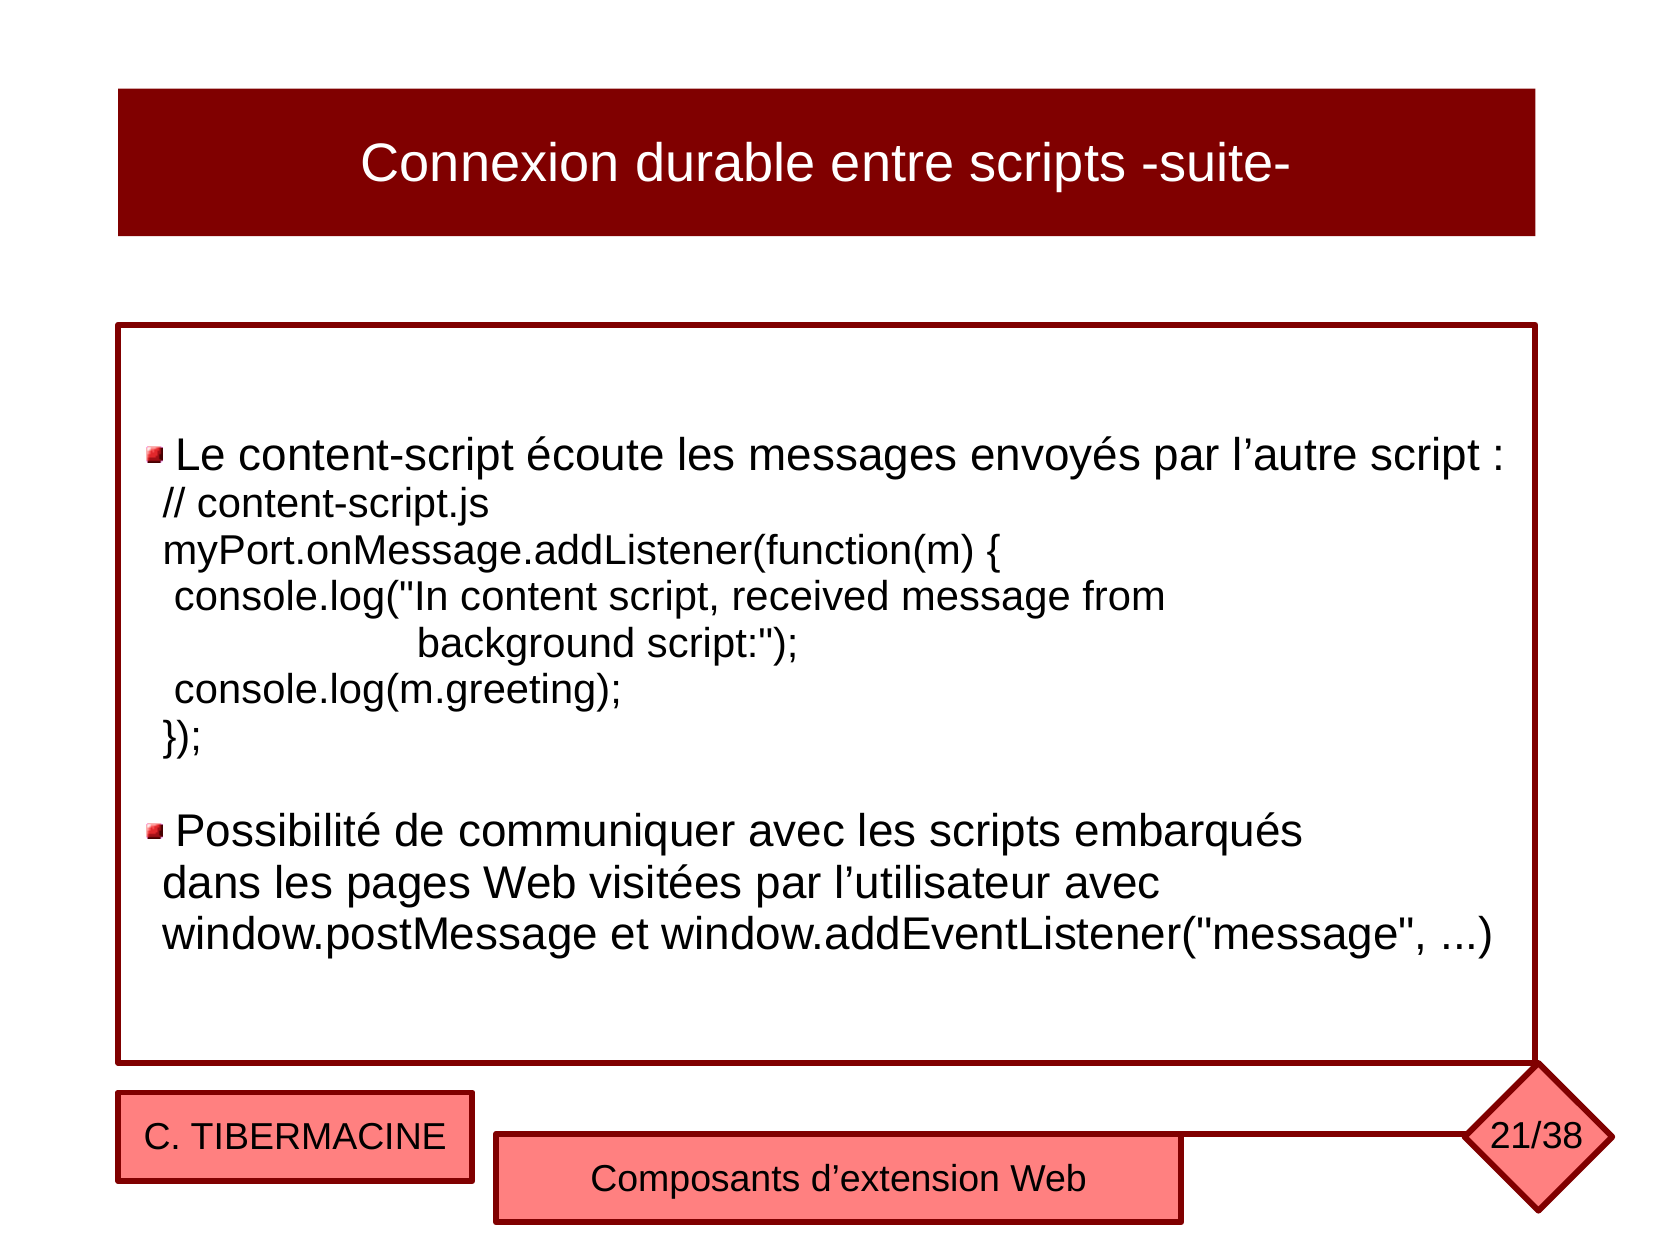

Connexion durable entre scripts -suite-
 Le content-script écoute les messages envoyés par l’autre script :
// content-script.js
myPort.onMessage.addListener(function(m) {
 console.log("In content script, received message from
 background script:");
 console.log(m.greeting);
});
 Possibilité de communiquer avec les scripts embarqués
dans les pages Web visitées par l’utilisateur avec
window.postMessage et window.addEventListener("message", ...)
C. TIBERMACINE
Composants d’extension Web